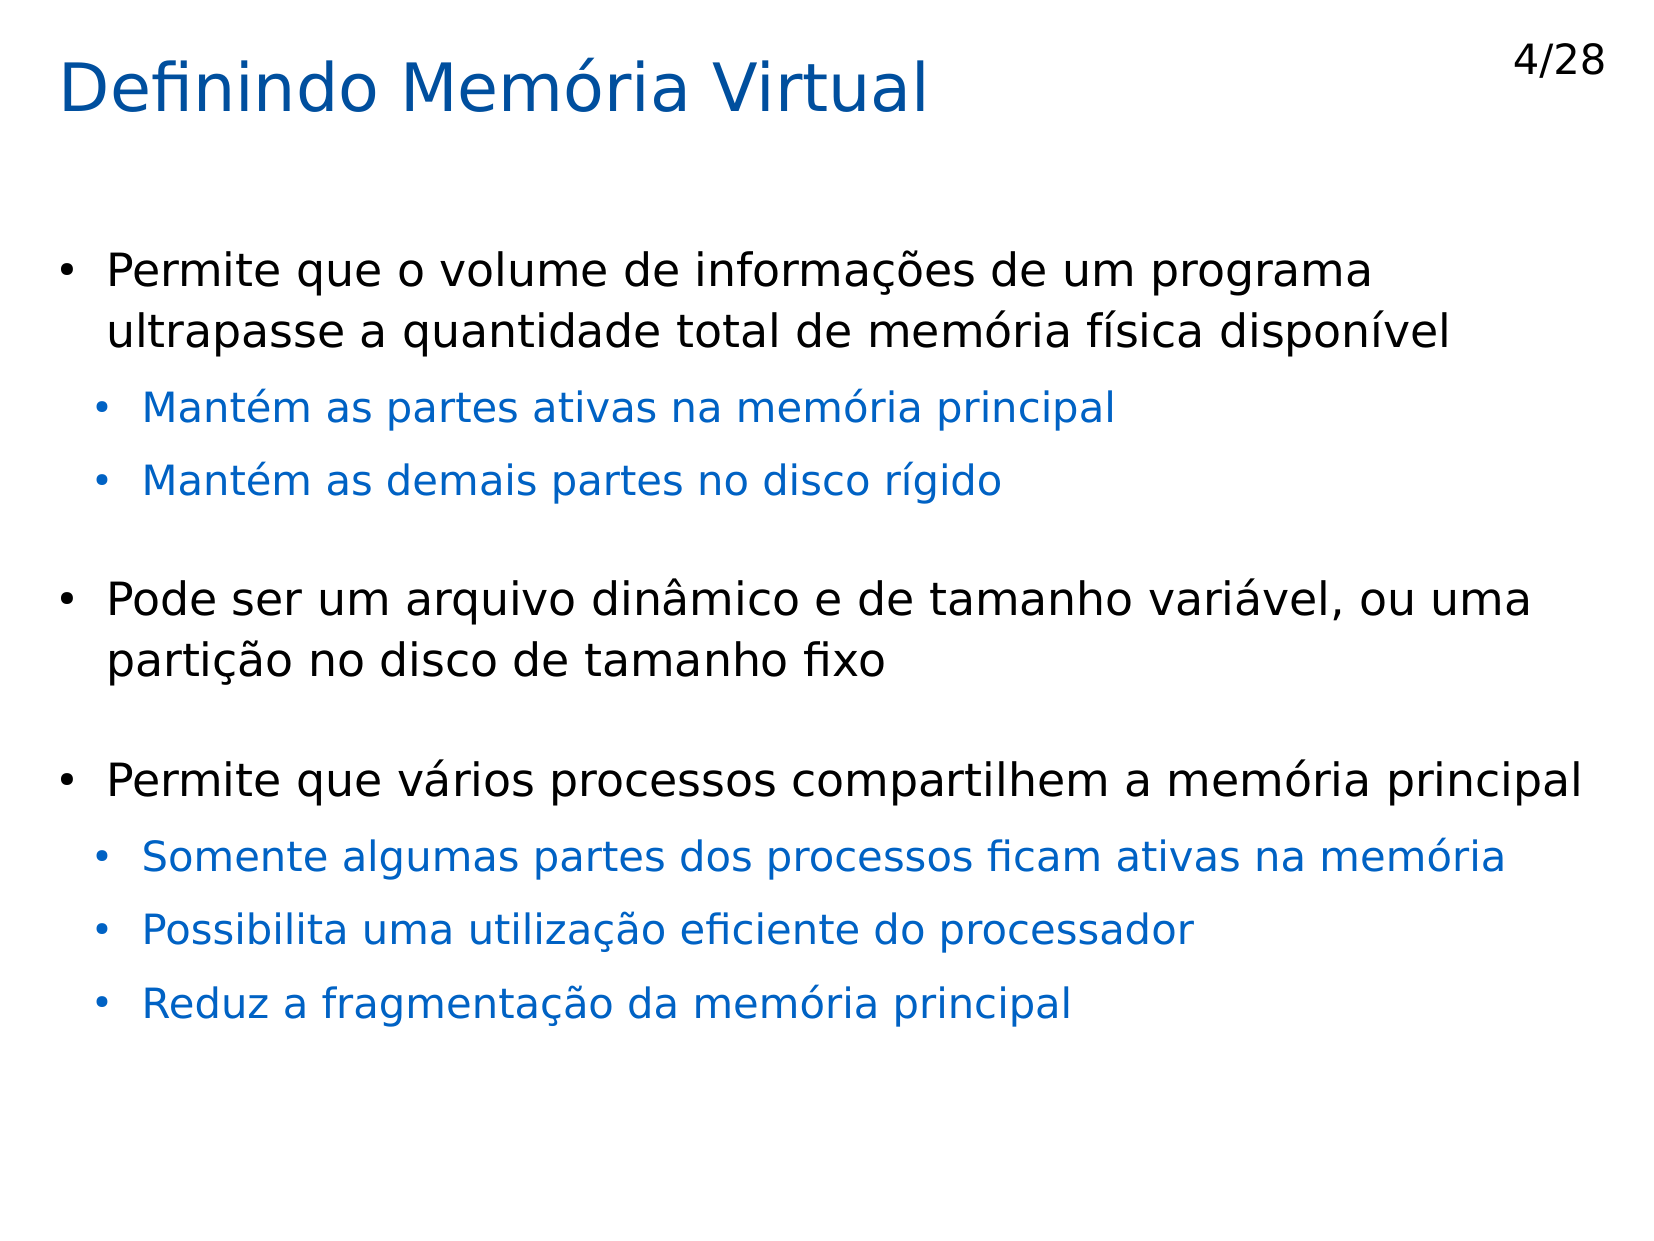

# Definindo Memória Virtual
4
Permite que o volume de informações de um programa ultrapasse a quantidade total de memória física disponível
Mantém as partes ativas na memória principal
Mantém as demais partes no disco rígido
Pode ser um arquivo dinâmico e de tamanho variável, ou uma partição no disco de tamanho fixo
Permite que vários processos compartilhem a memória principal
Somente algumas partes dos processos ficam ativas na memória
Possibilita uma utilização eficiente do processador
Reduz a fragmentação da memória principal